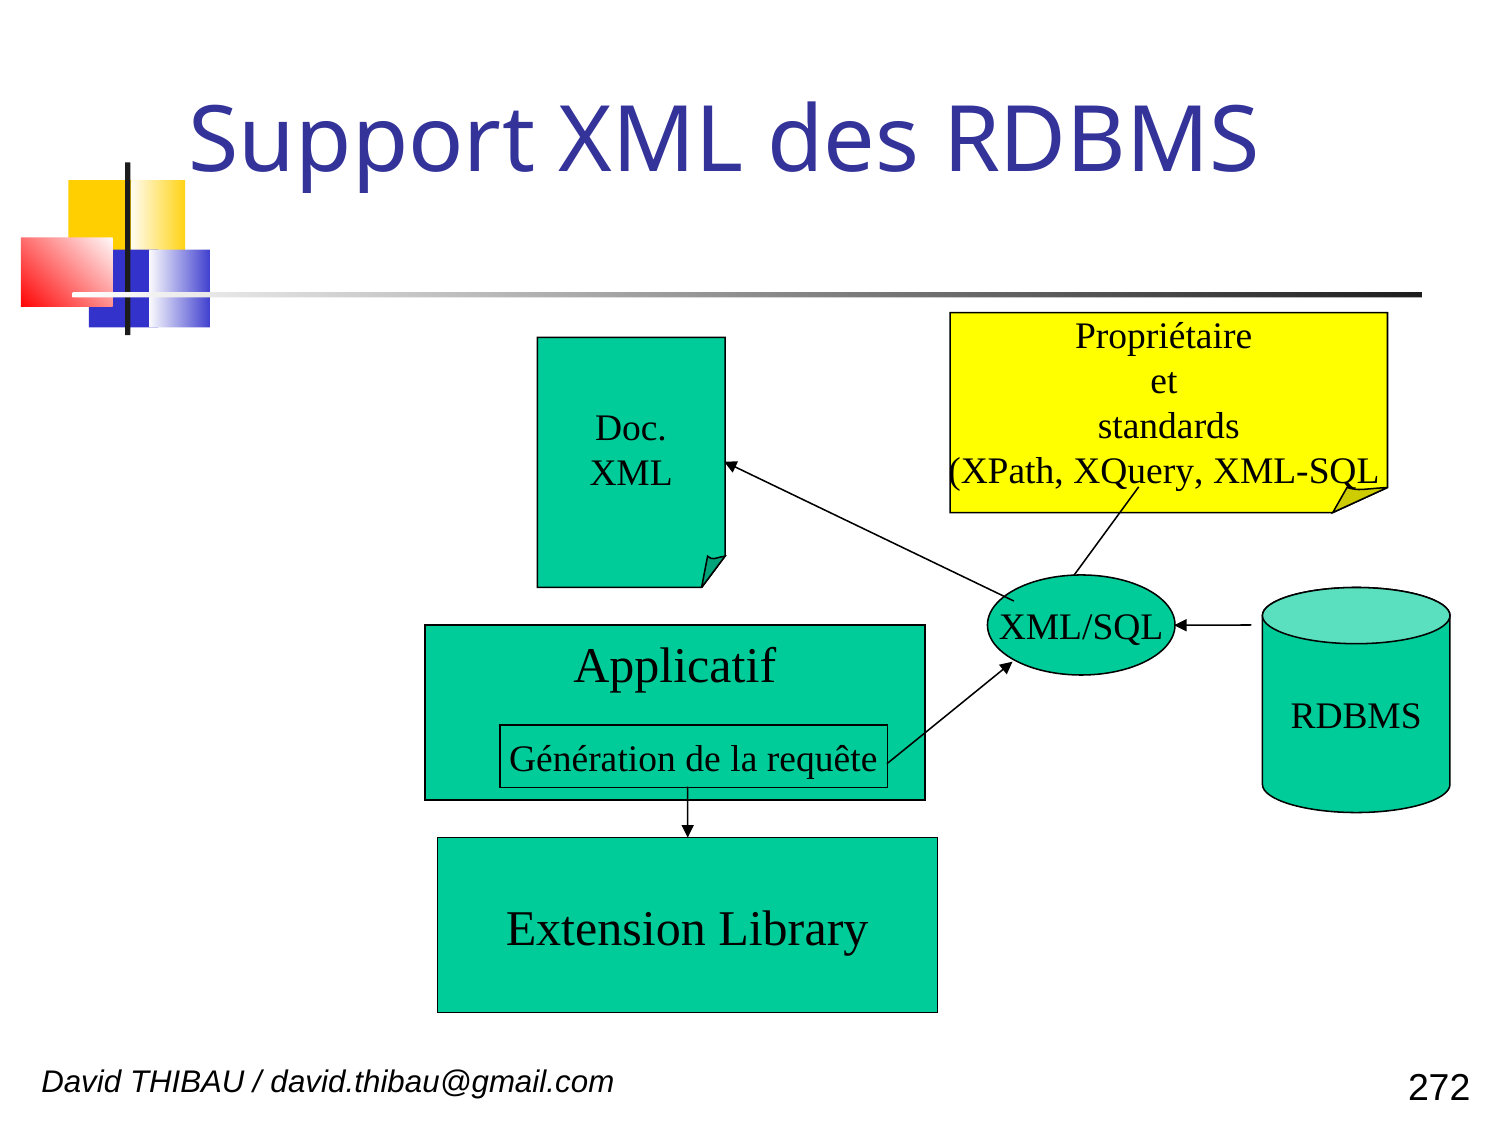

# Support XML des RDBMS
Propriétaire
et
standards
(XPath, XQuery, XML-SQL
Doc.
XML
XML/SQL
RDBMS
Applicatif
Génération de la requête
Extension Library